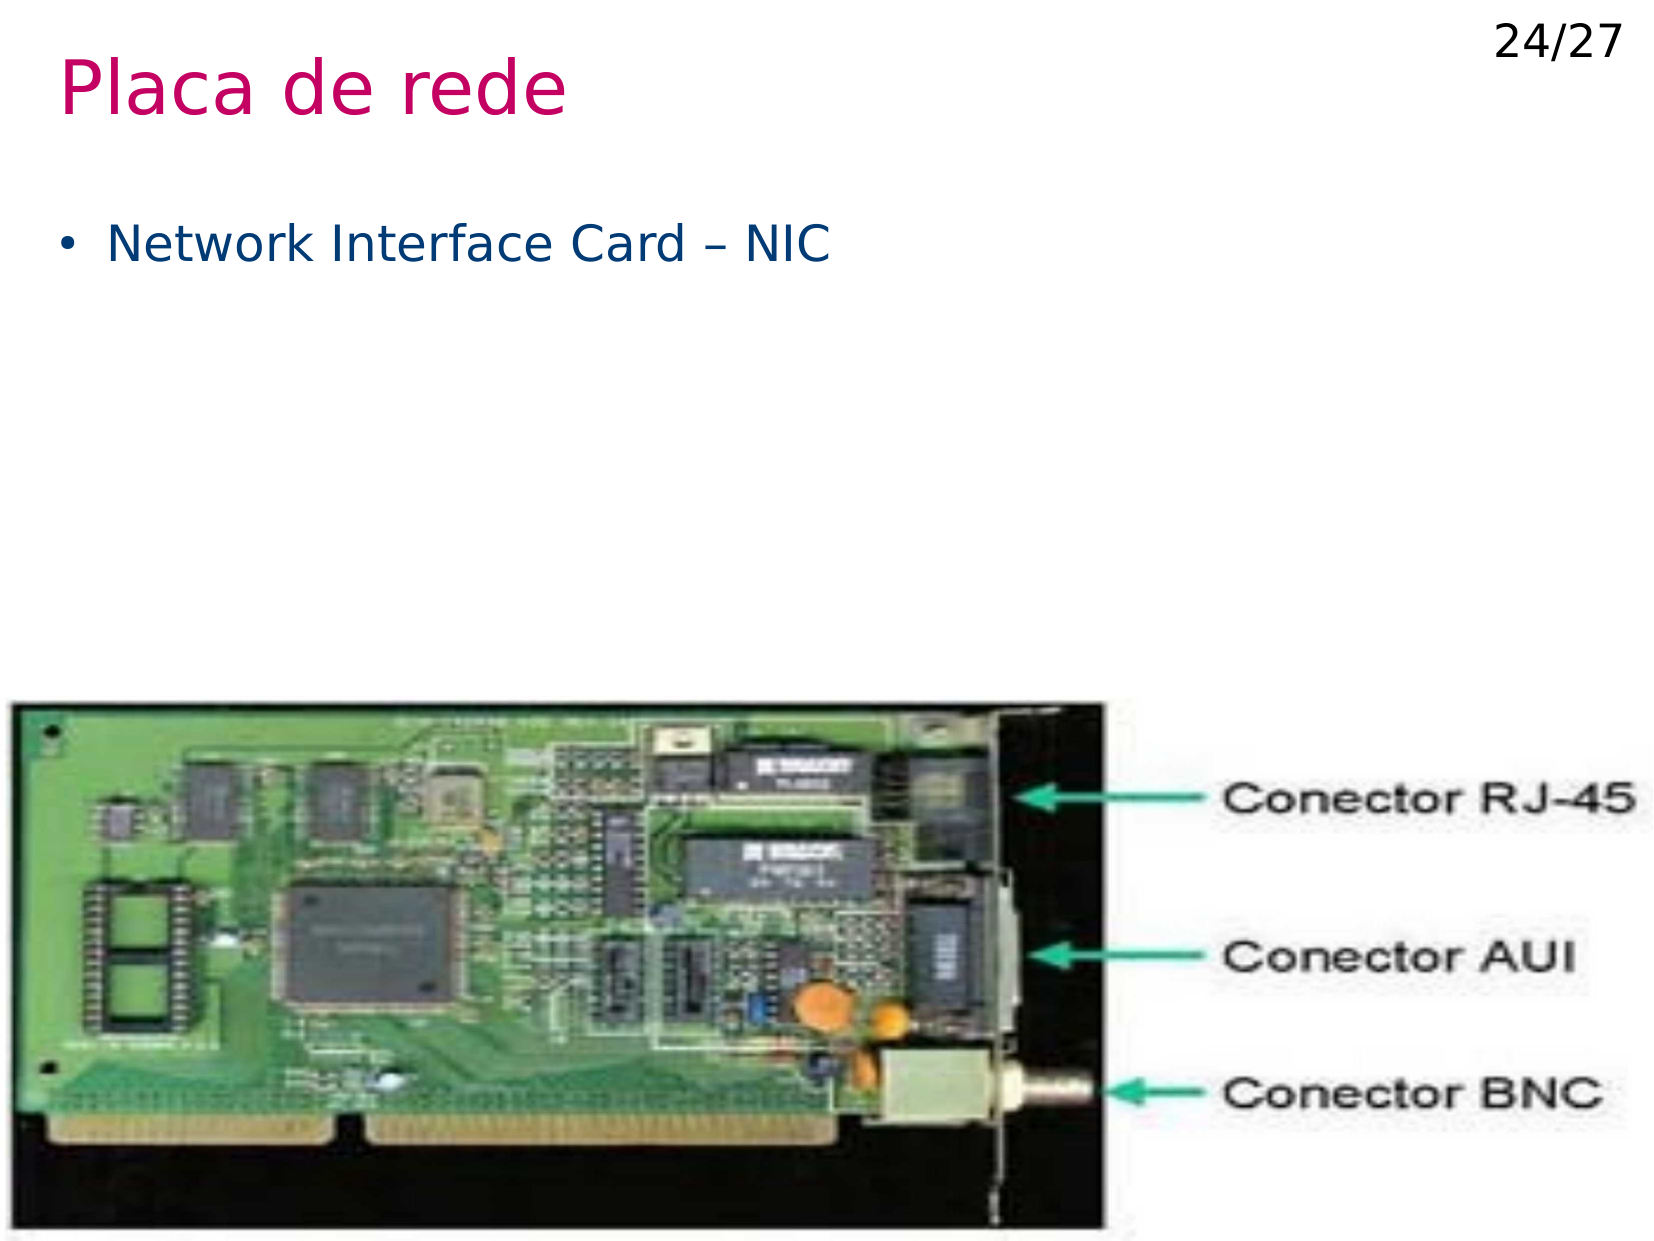

24
# Placa de rede
Network Interface Card – NIC